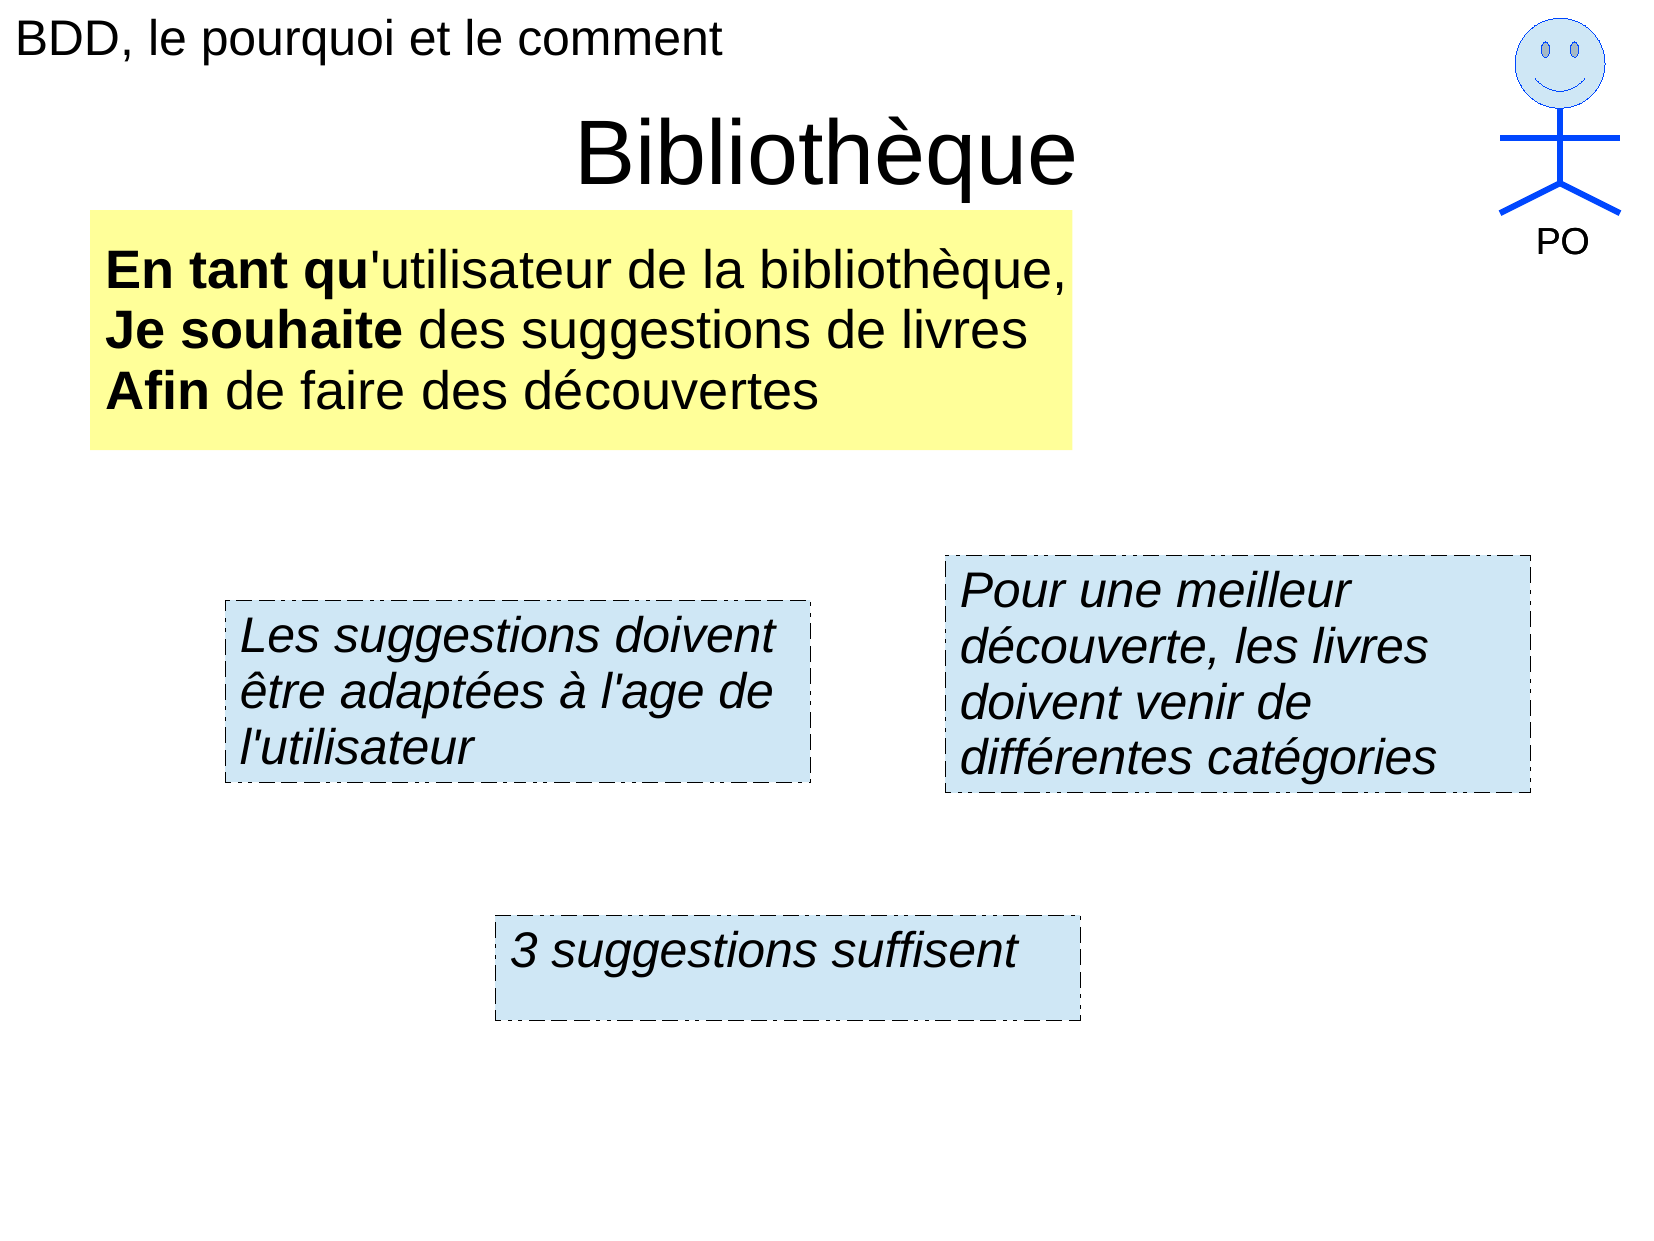

BDD, le pourquoi et le comment
 PO
 PO
# Bibliothèque
 En tant qu'utilisateur de la bibliothèque,
 Je souhaite des suggestions de livres
 Afin de faire des découvertes
Pour une meilleur découverte, les livres doivent venir de différentes catégories
Les suggestions doivent être adaptées à l'age de l'utilisateur
3 suggestions suffisent